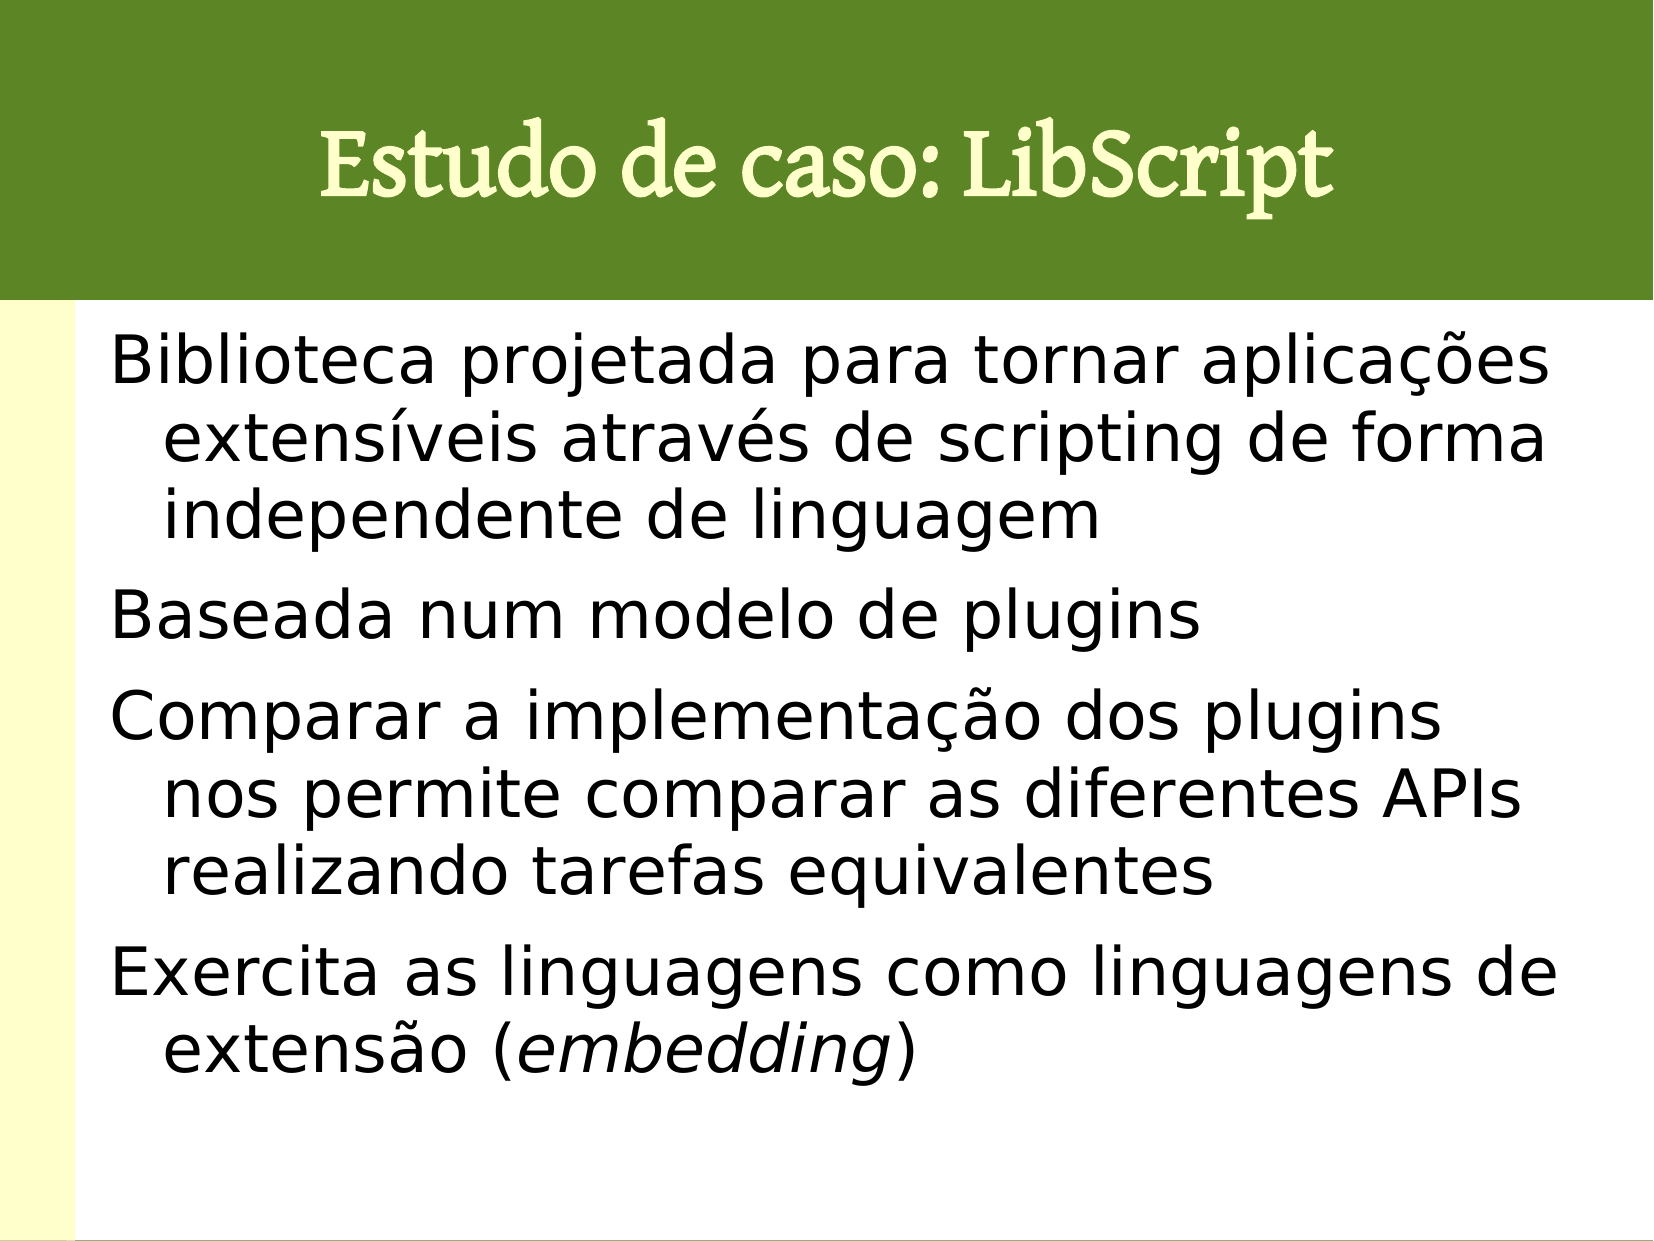

# Estudo de caso: LibScript
Biblioteca projetada para tornar aplicações extensíveis através de scripting de forma independente de linguagem
Baseada num modelo de plugins
Comparar a implementação dos plugins nos permite comparar as diferentes APIs realizando tarefas equivalentes
Exercita as linguagens como linguagens de extensão (embedding)